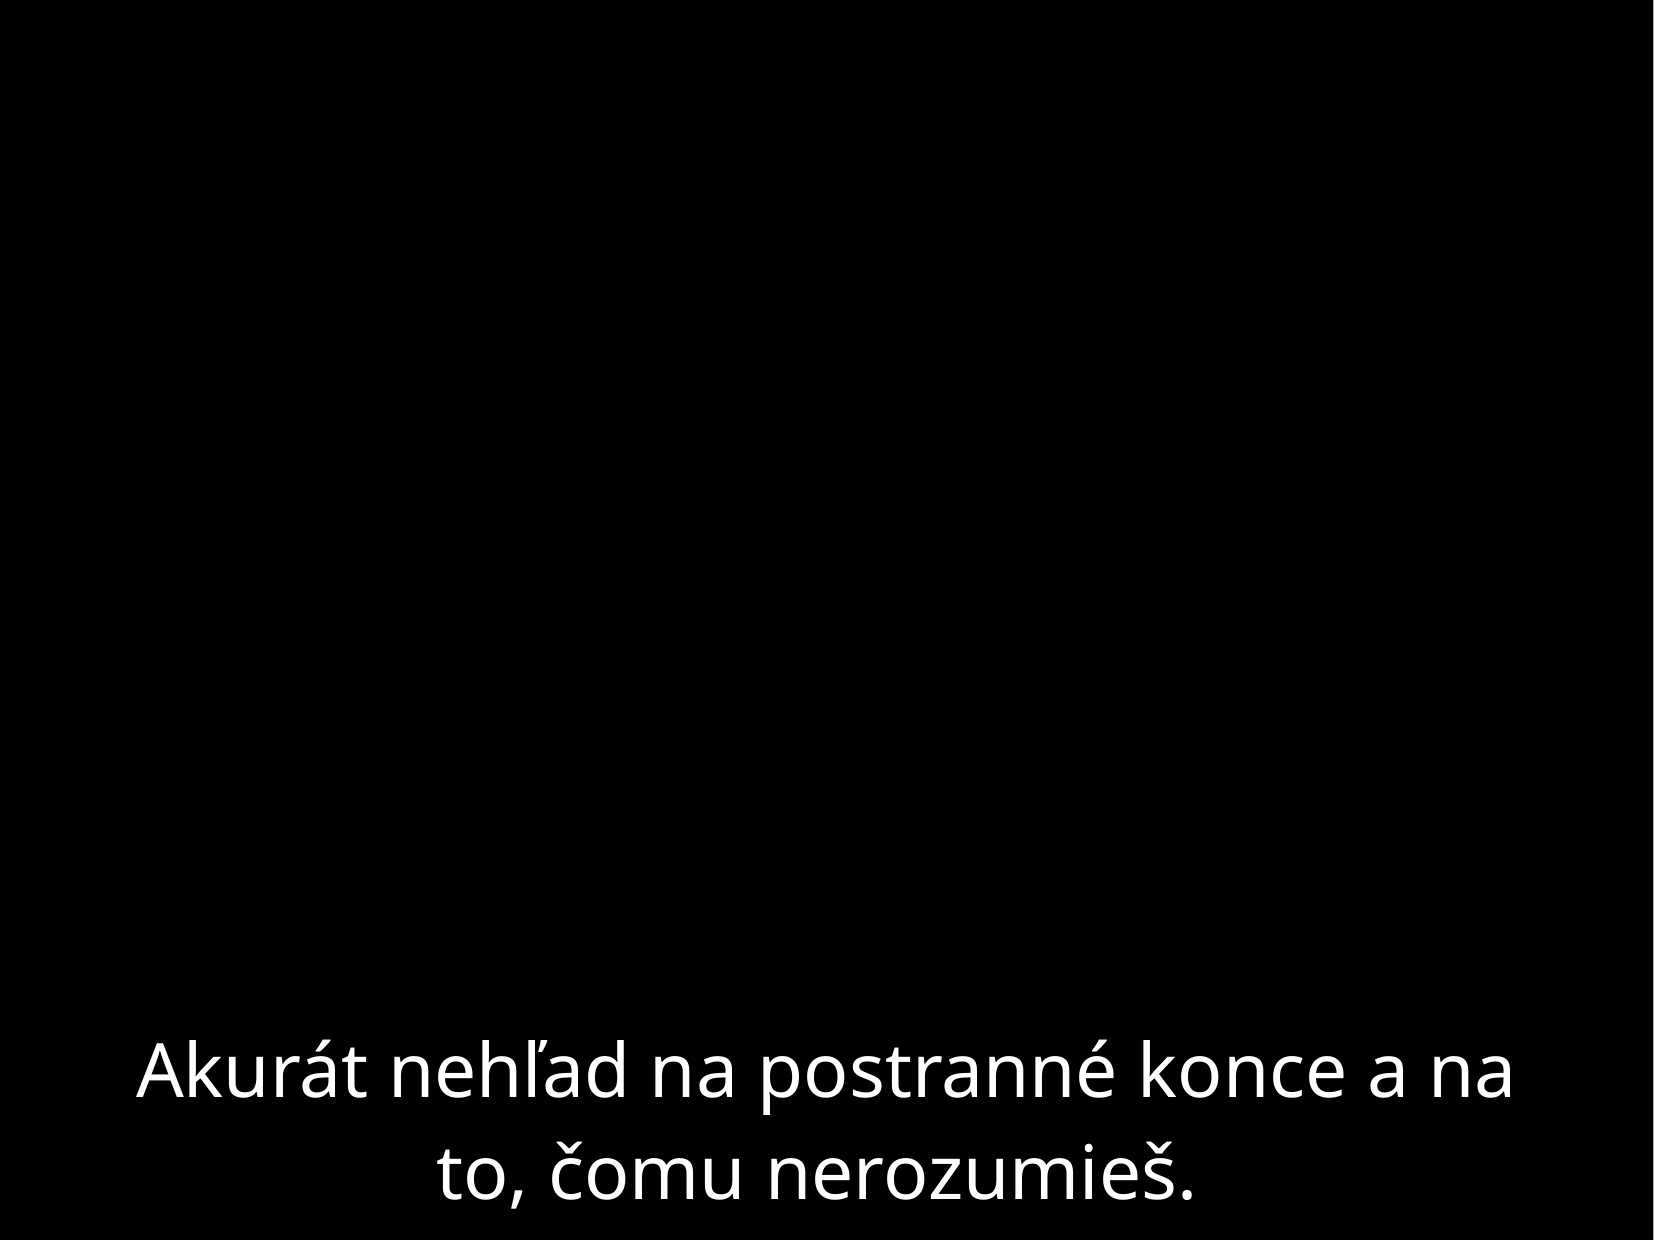

# Akurát nehľad na postranné konce a na to, čomu nerozumieš.